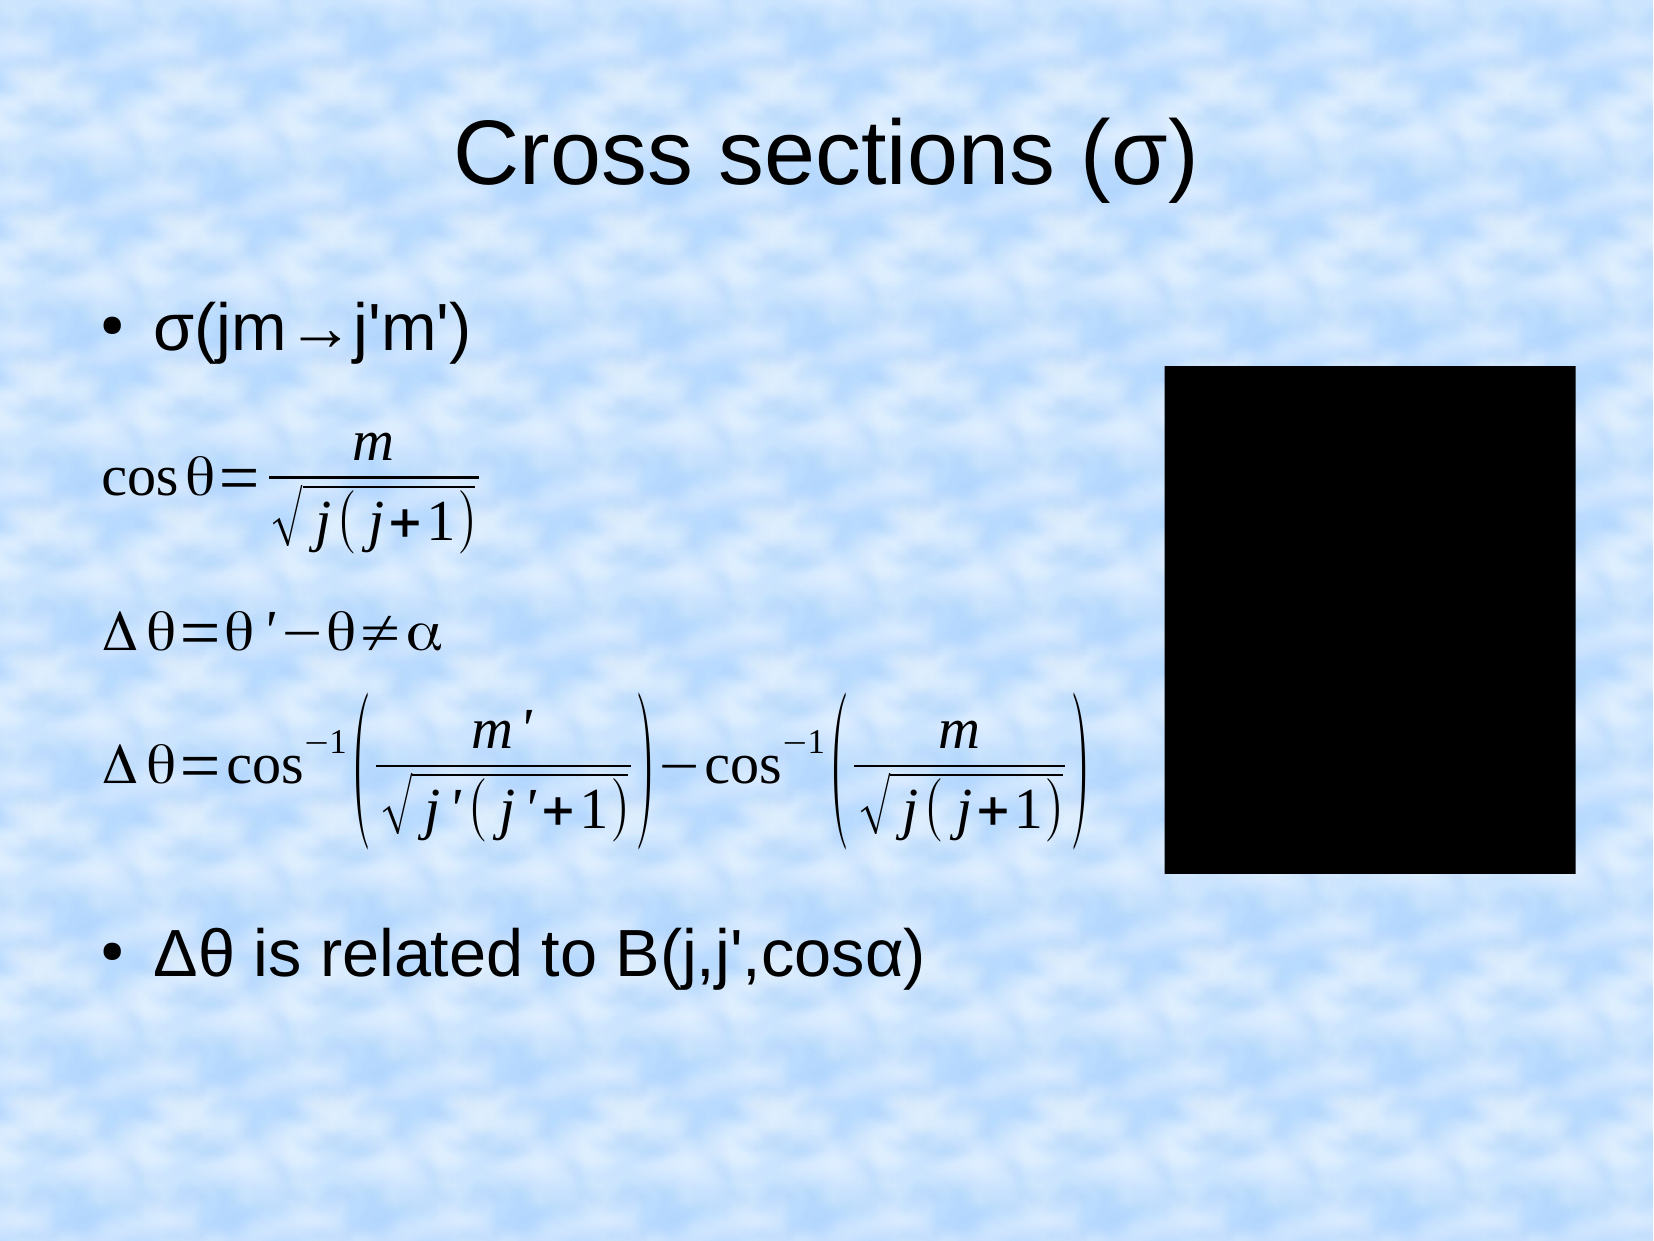

# Cross sections (σ)
σ(jm→j'm')
Δθ is related to B(j,j',cosα)